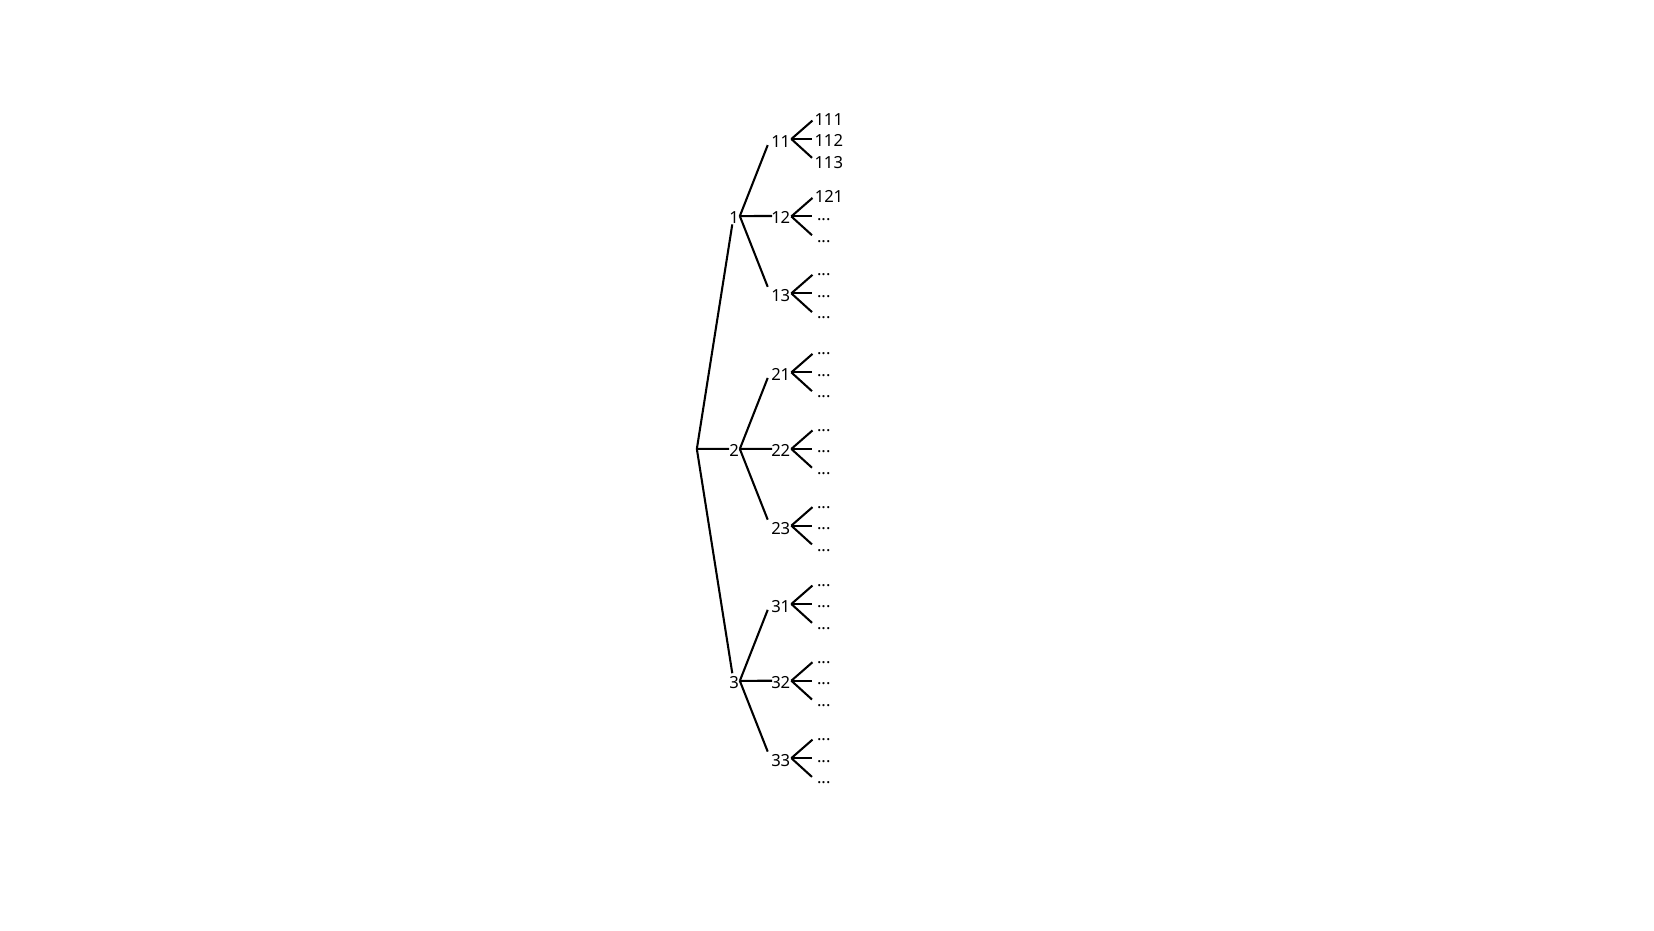

111
112
11
113
121
...
12
1
...
...
...
13
...
...
...
21
...
...
...
2
22
...
...
...
23
...
...
...
31
...
...
...
32
3
...
...
...
33
...